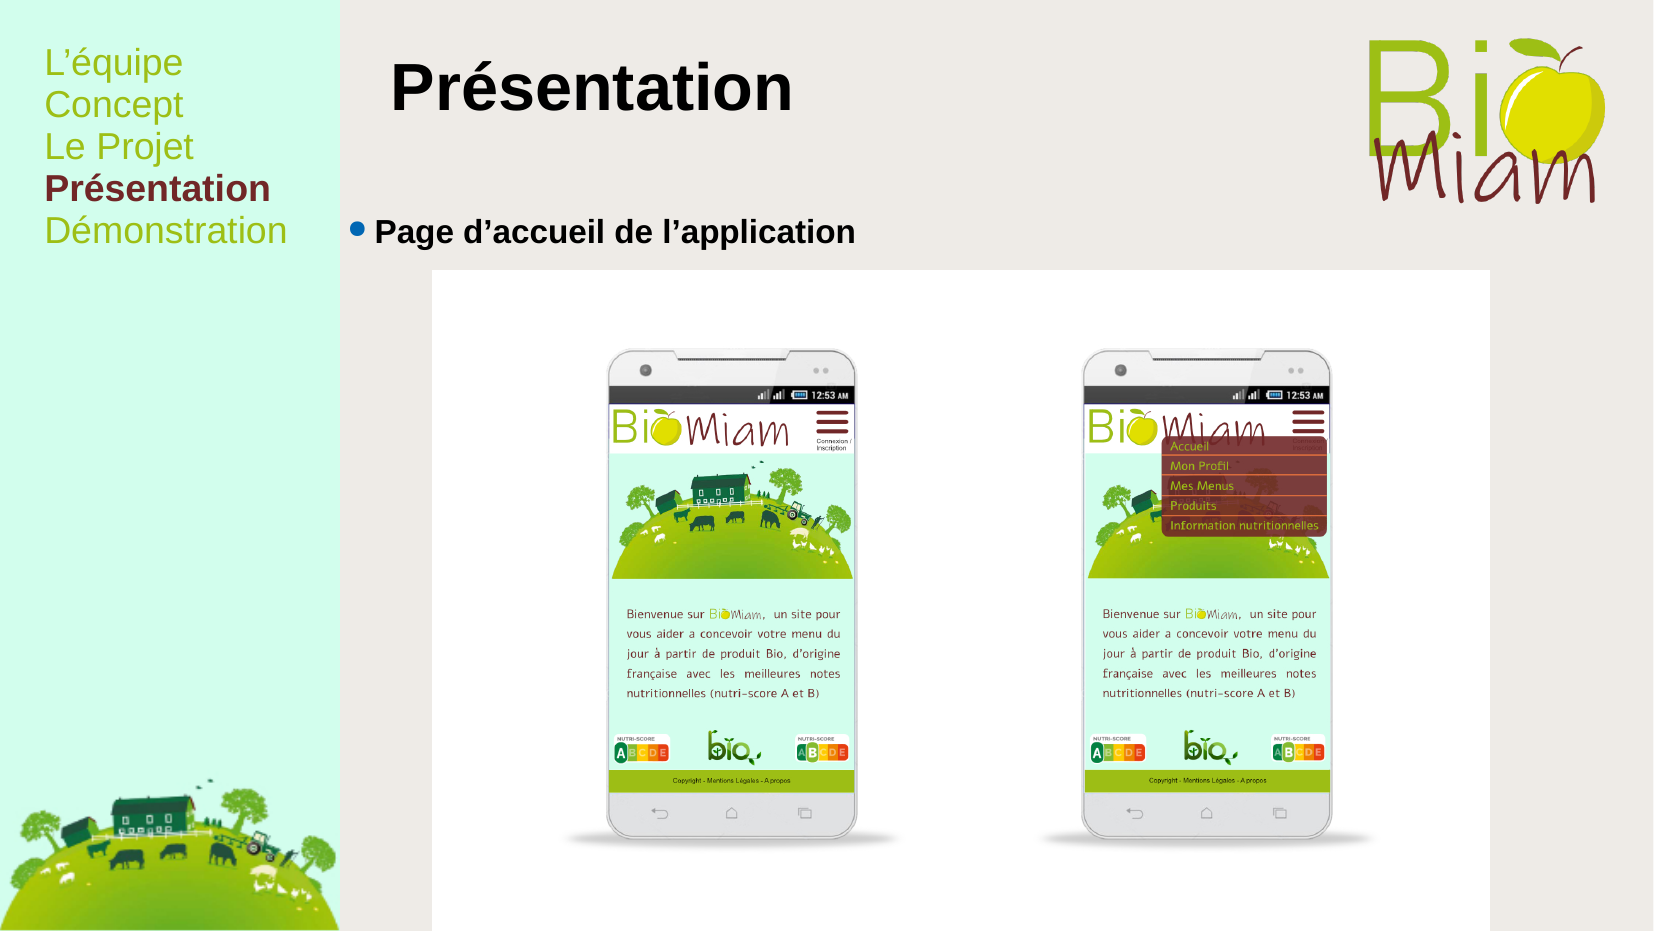

L’équipe
Concept
Le Projet
Présentation
Démonstration
# Agenda
Présentation
 Page d’accueil de l’application